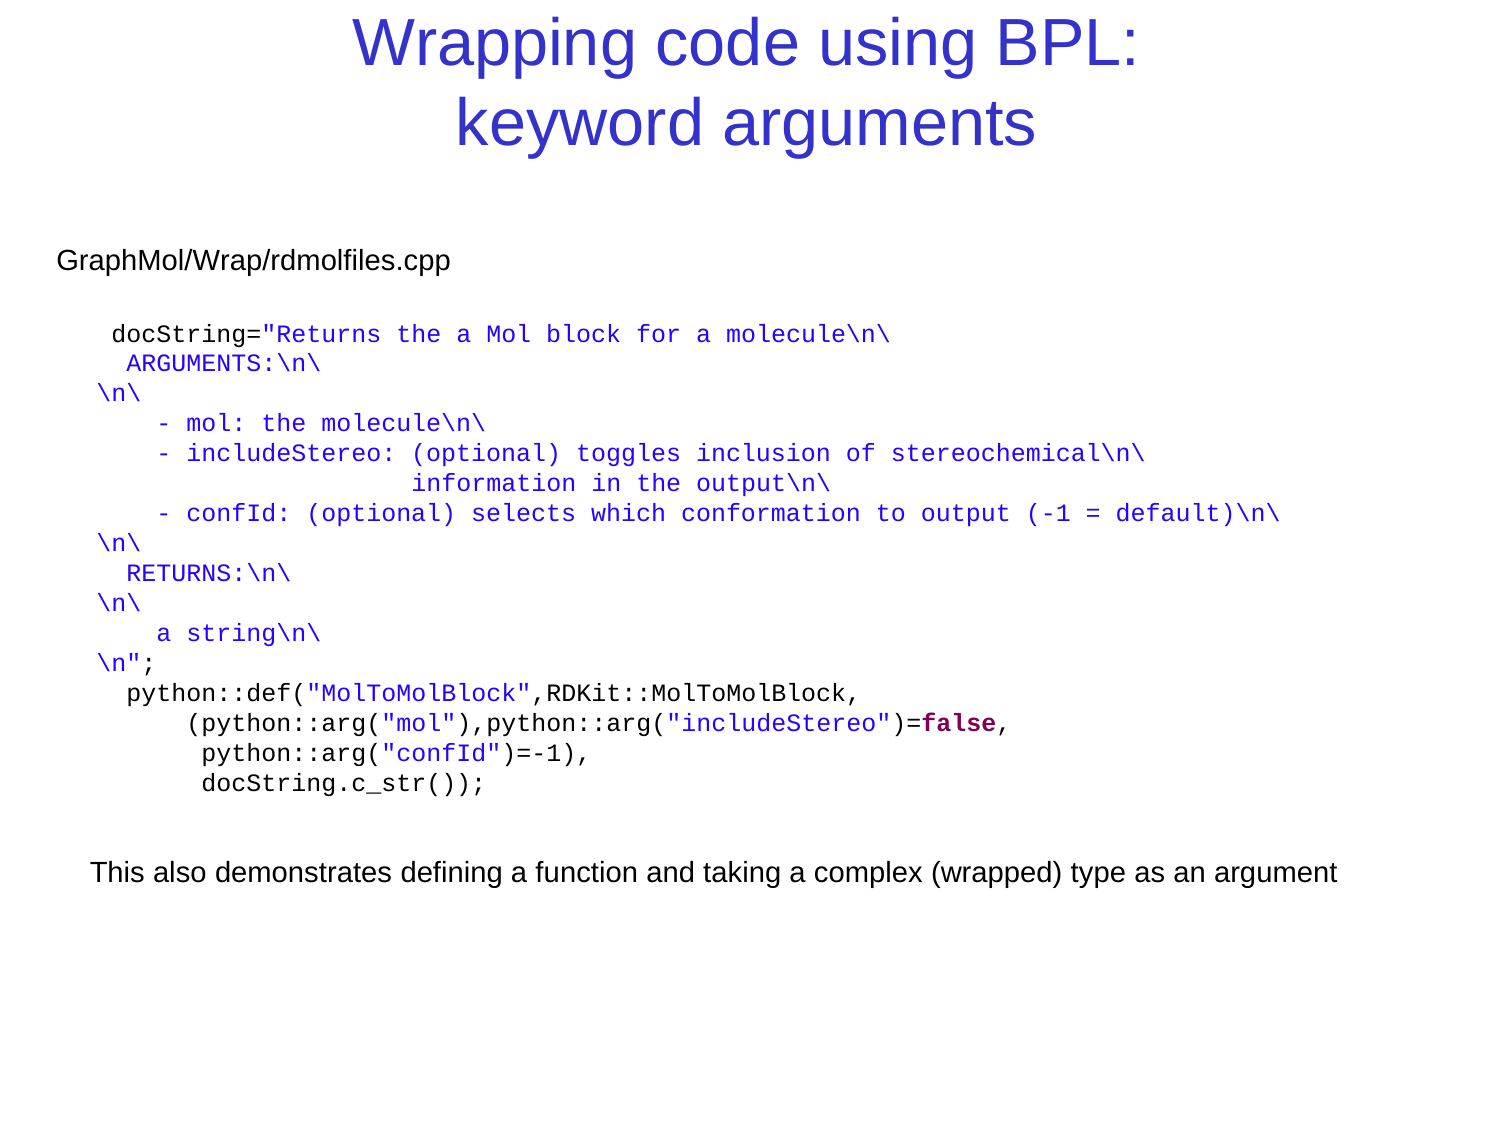

# Wrapping code using BPL: keyword arguments
GraphMol/Wrap/rdmolfiles.cpp
 docString="Returns the a Mol block for a molecule\n\
 ARGUMENTS:\n\
\n\
 - mol: the molecule\n\
 - includeStereo: (optional) toggles inclusion of stereochemical\n\
 information in the output\n\
 - confId: (optional) selects which conformation to output (-1 = default)\n\
\n\
 RETURNS:\n\
\n\
 a string\n\
\n";
 python::def("MolToMolBlock",RDKit::MolToMolBlock,
 (python::arg("mol"),python::arg("includeStereo")=false,
 python::arg("confId")=-1),
 docString.c_str());
This also demonstrates defining a function and taking a complex (wrapped) type as an argument